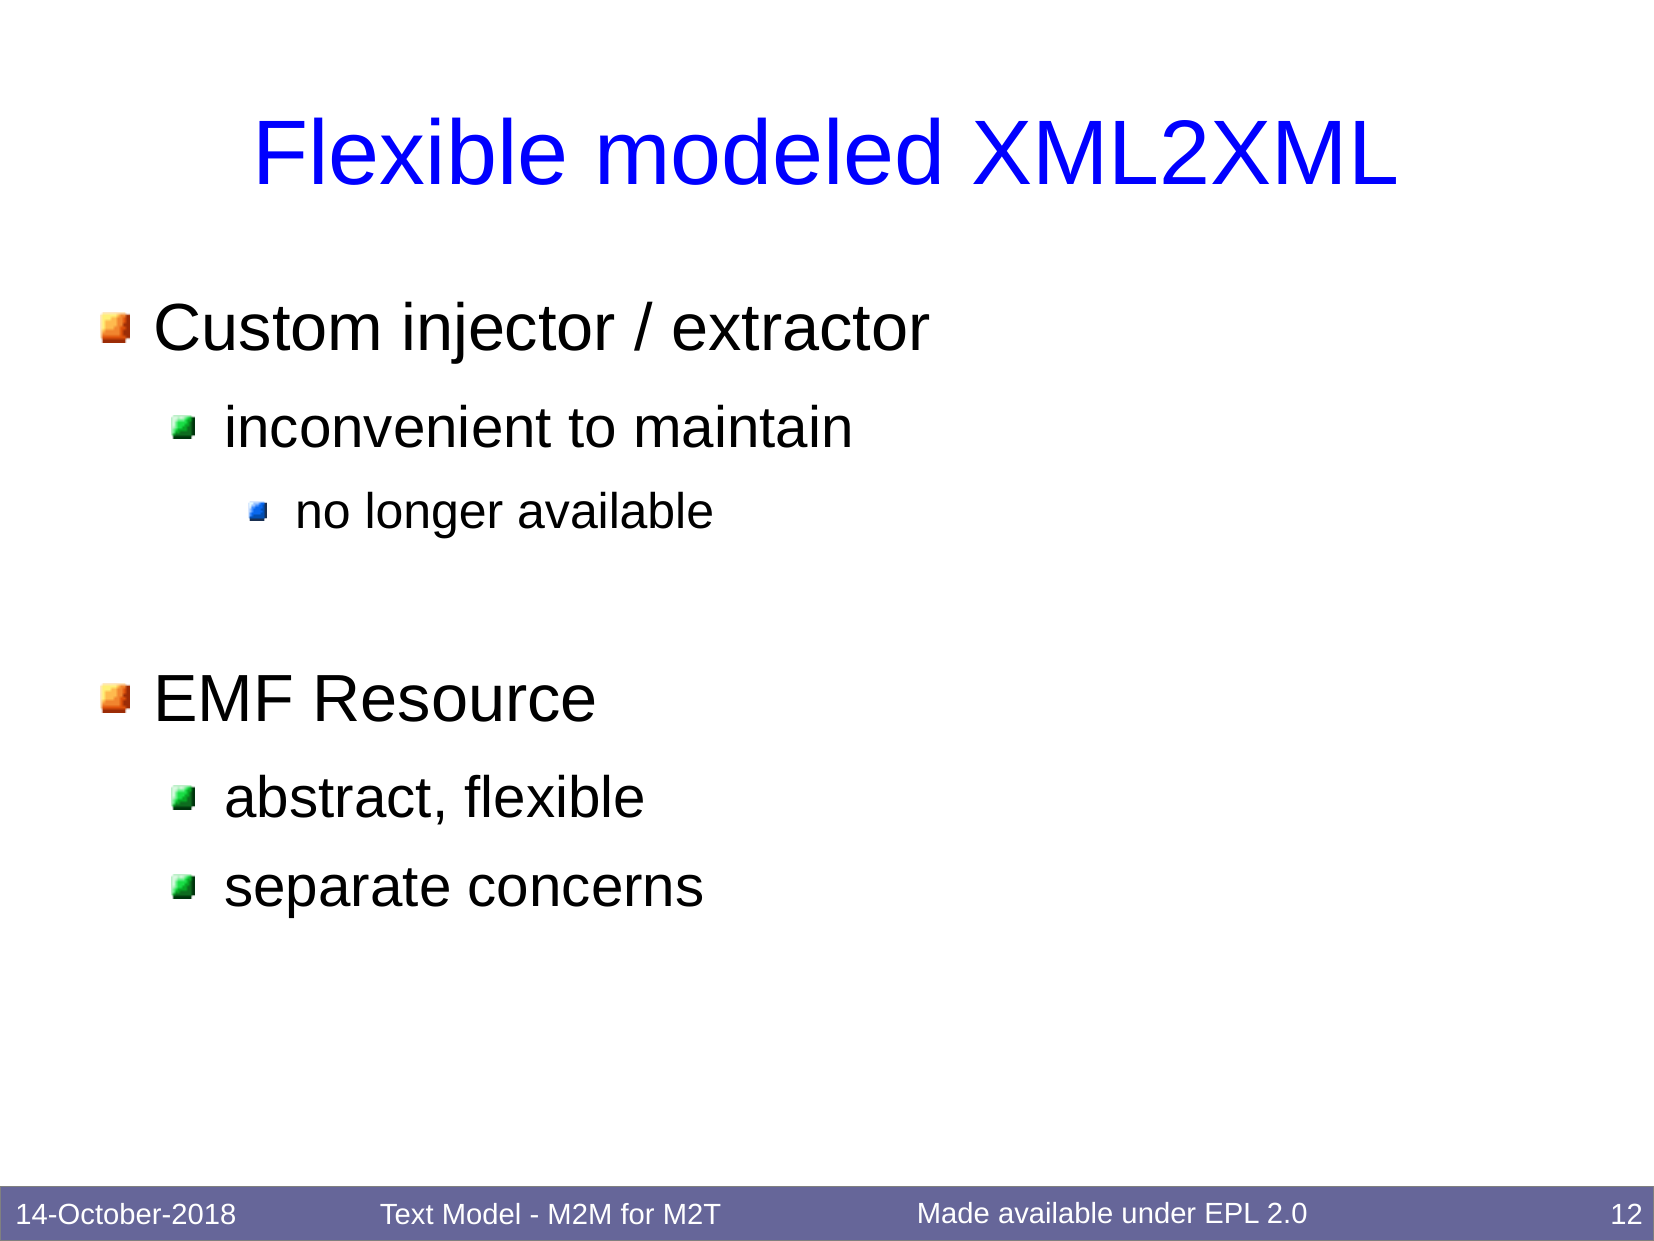

# Flexible modeled XML2XML
Custom injector / extractor
inconvenient to maintain
no longer available
EMF Resource
abstract, flexible
separate concerns
14-October-2018
Text Model - M2M for M2T
12